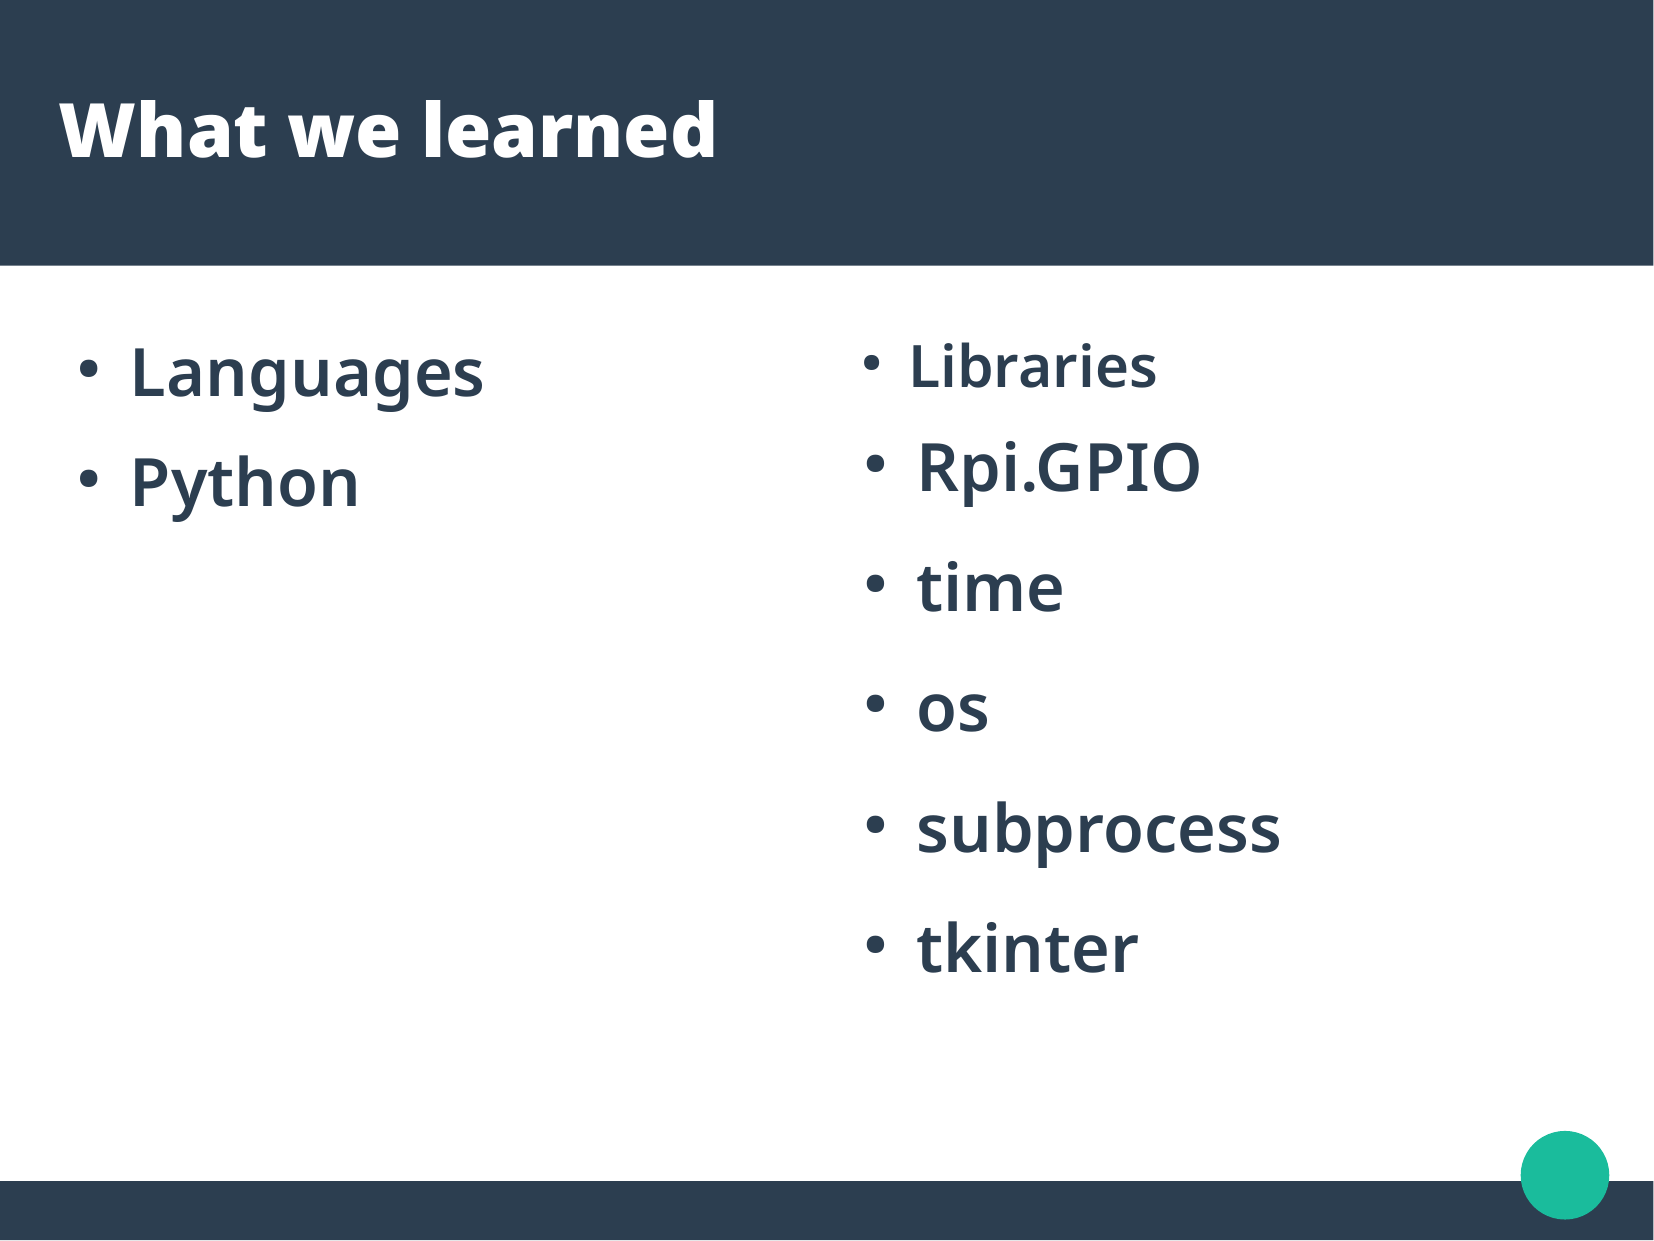

# What we learned
Languages
Libraries
Rpi.GPIO
time
os
subprocess
tkinter
Python